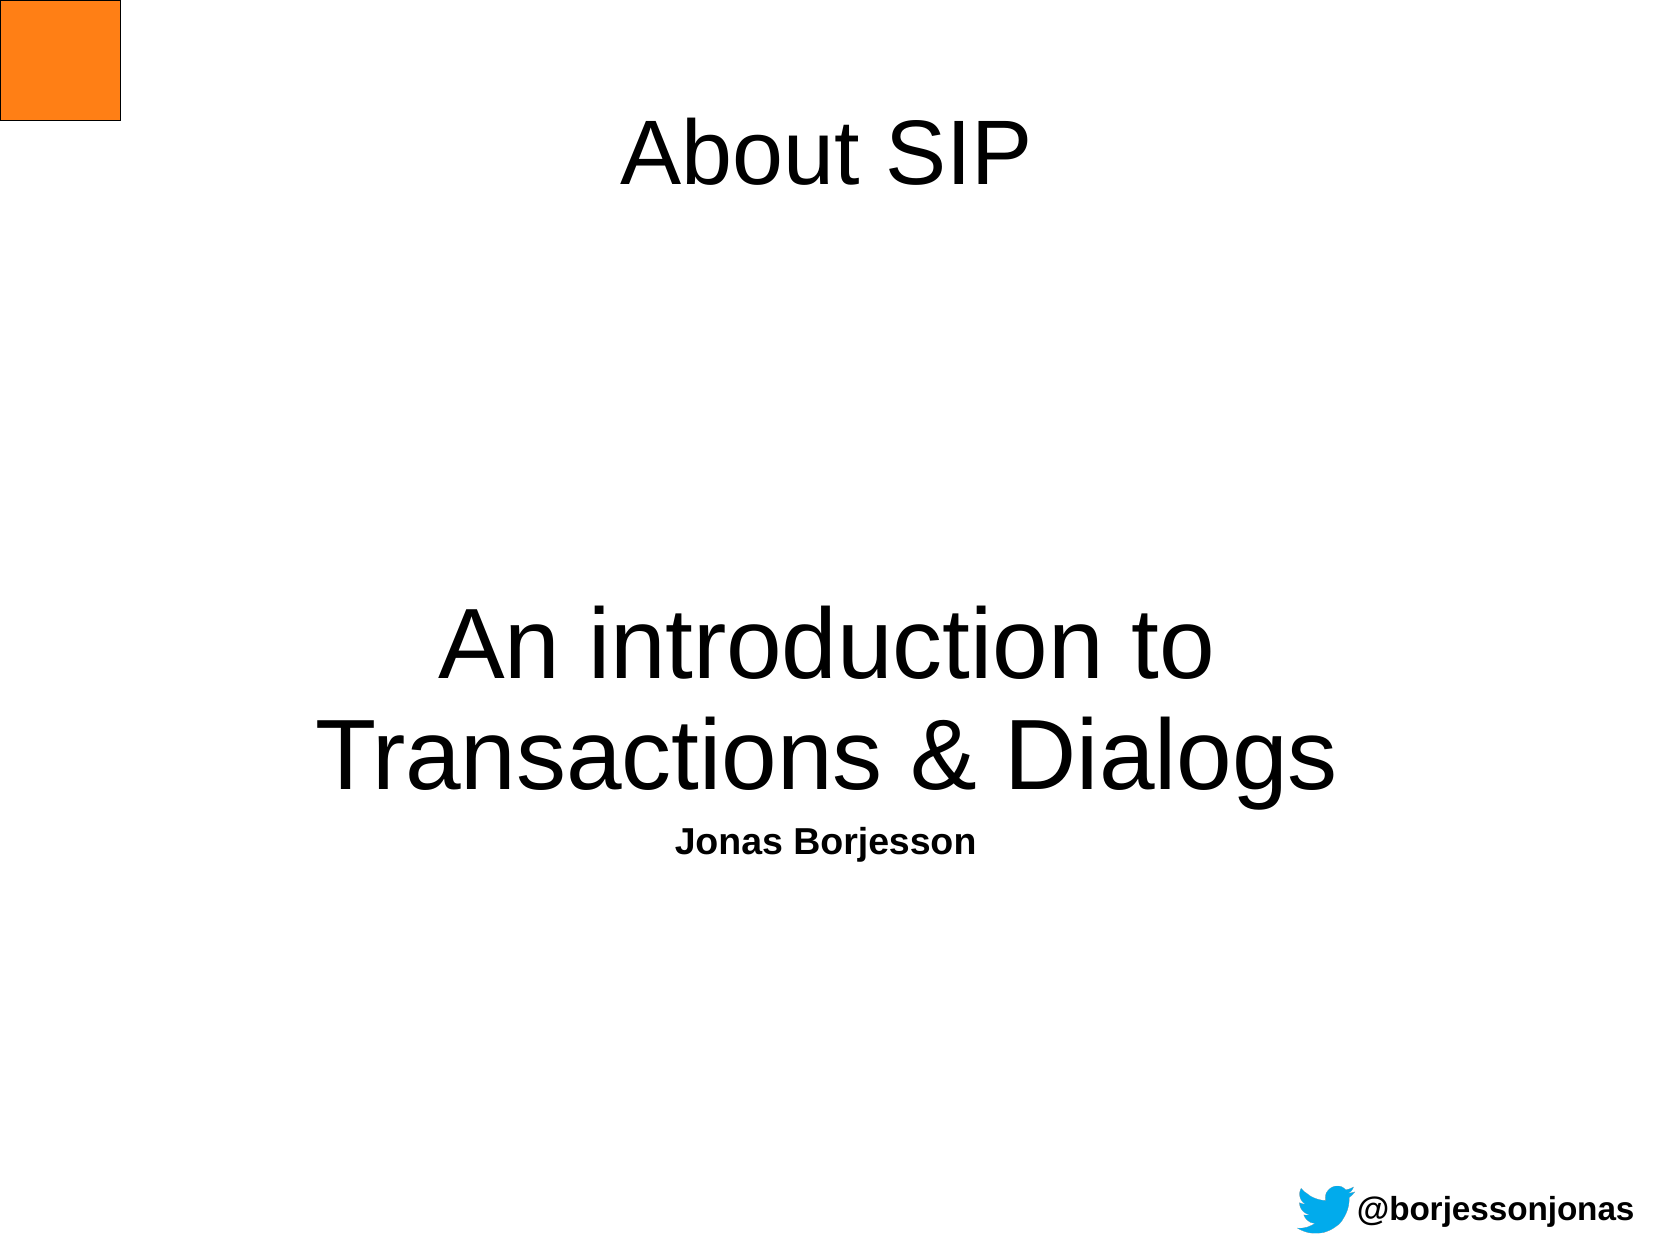

# About SIP
An introduction to
Transactions & Dialogs
Jonas Borjesson